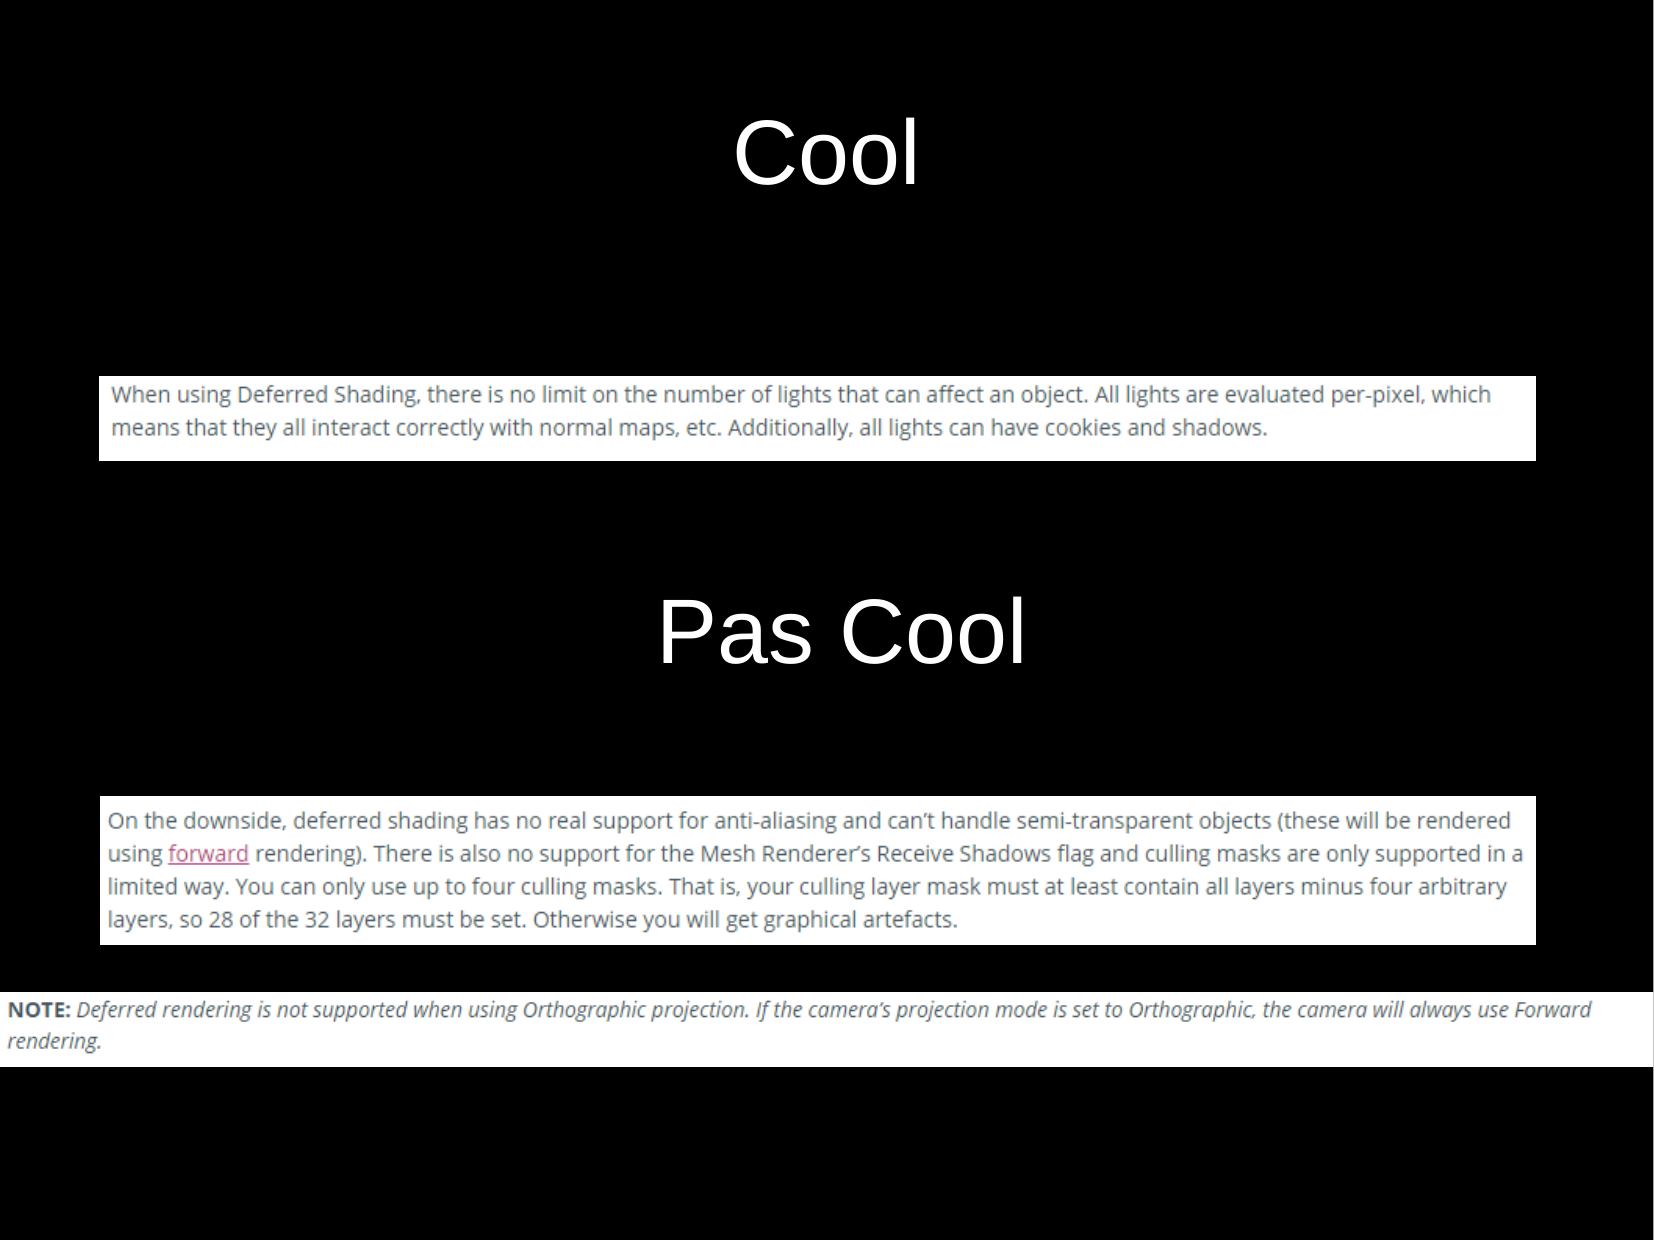

# Cool
| Pas Cool |
| --- |